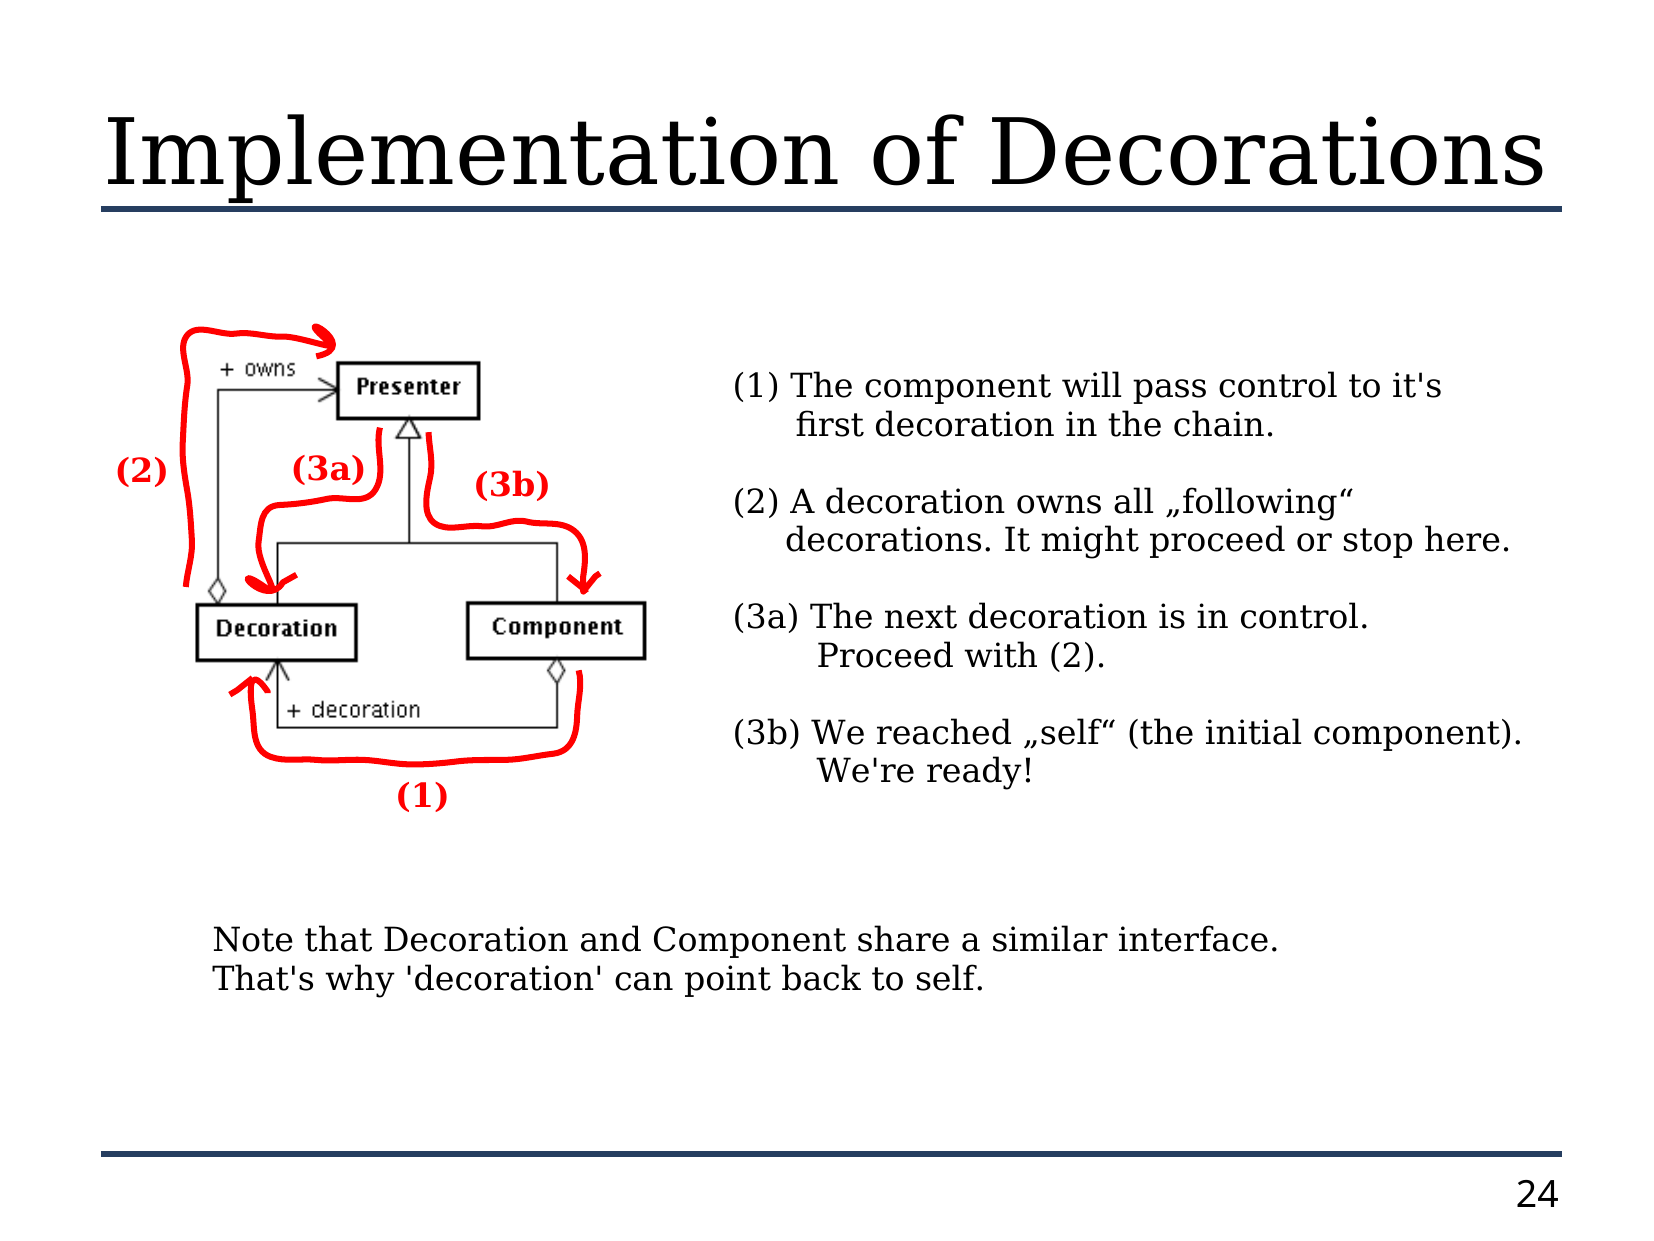

# Implementation of Decorations
(1) The component will pass control to it's
 first decoration in the chain.
(2) A decoration owns all „following“
 decorations. It might proceed or stop here.
(3a) The next decoration is in control.
 Proceed with (2).
(3b) We reached „self“ (the initial component).
 We're ready!
(3a)
(2)
(3b)
(1)
Note that Decoration and Component share a similar interface. That's why 'decoration' can point back to self.